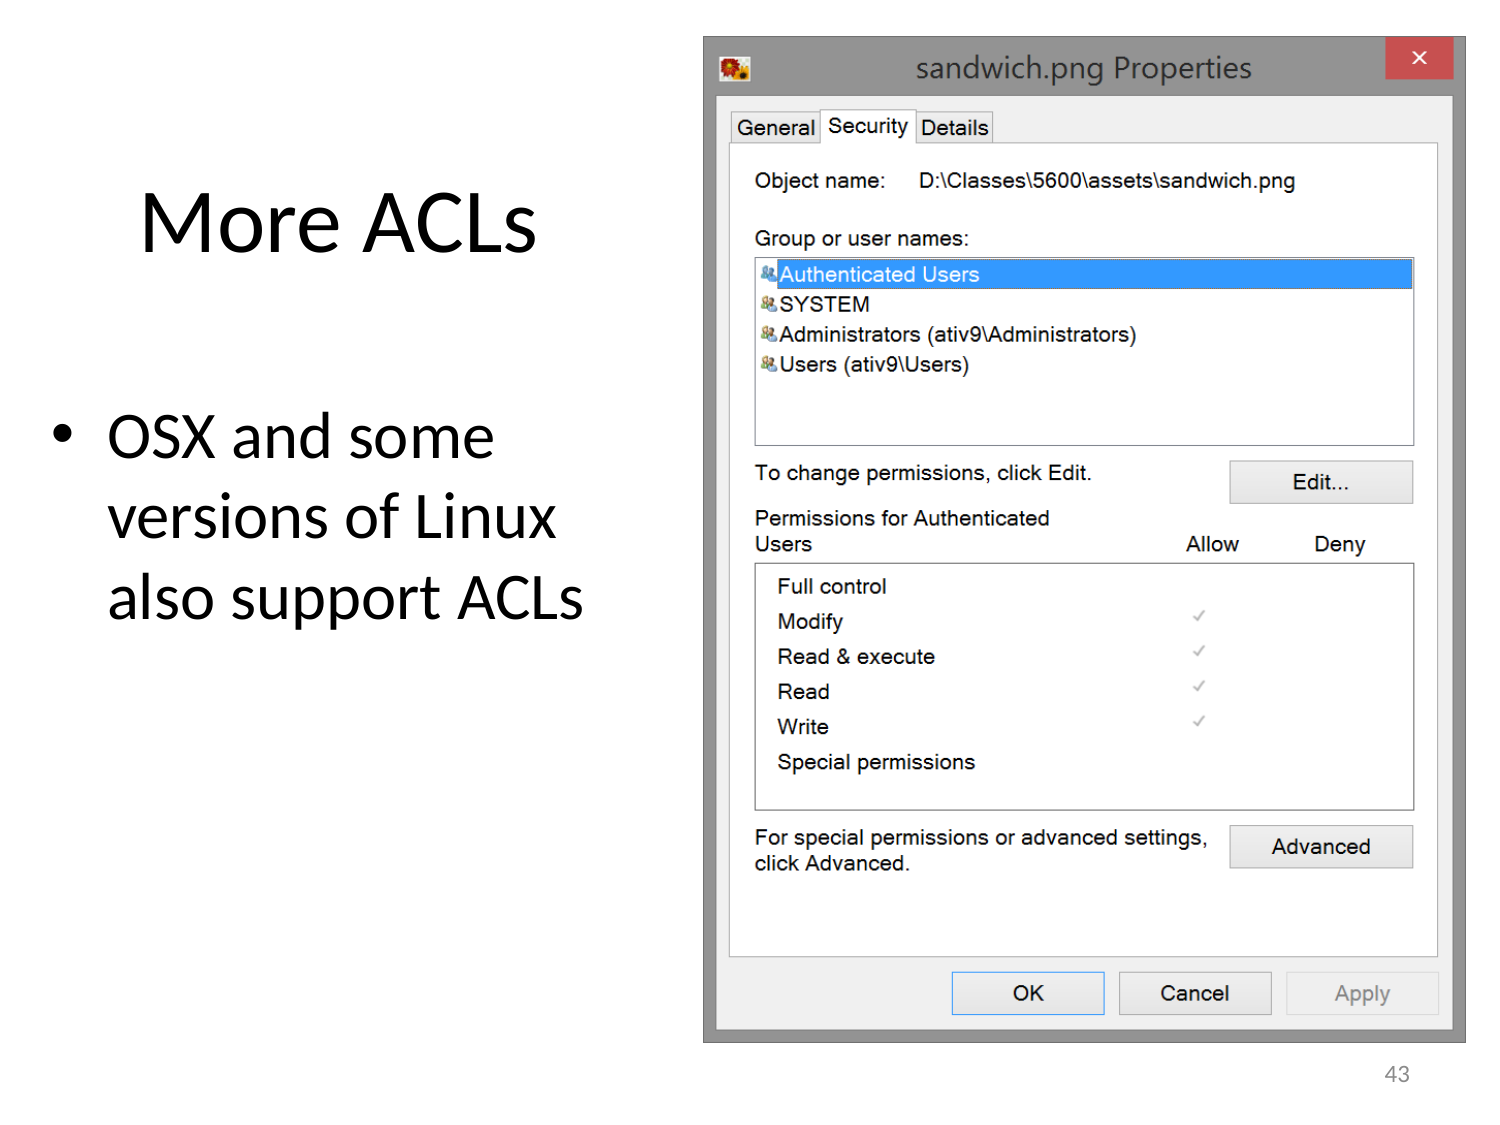

# More ACLs
OSX and some versions of Linux also support ACLs